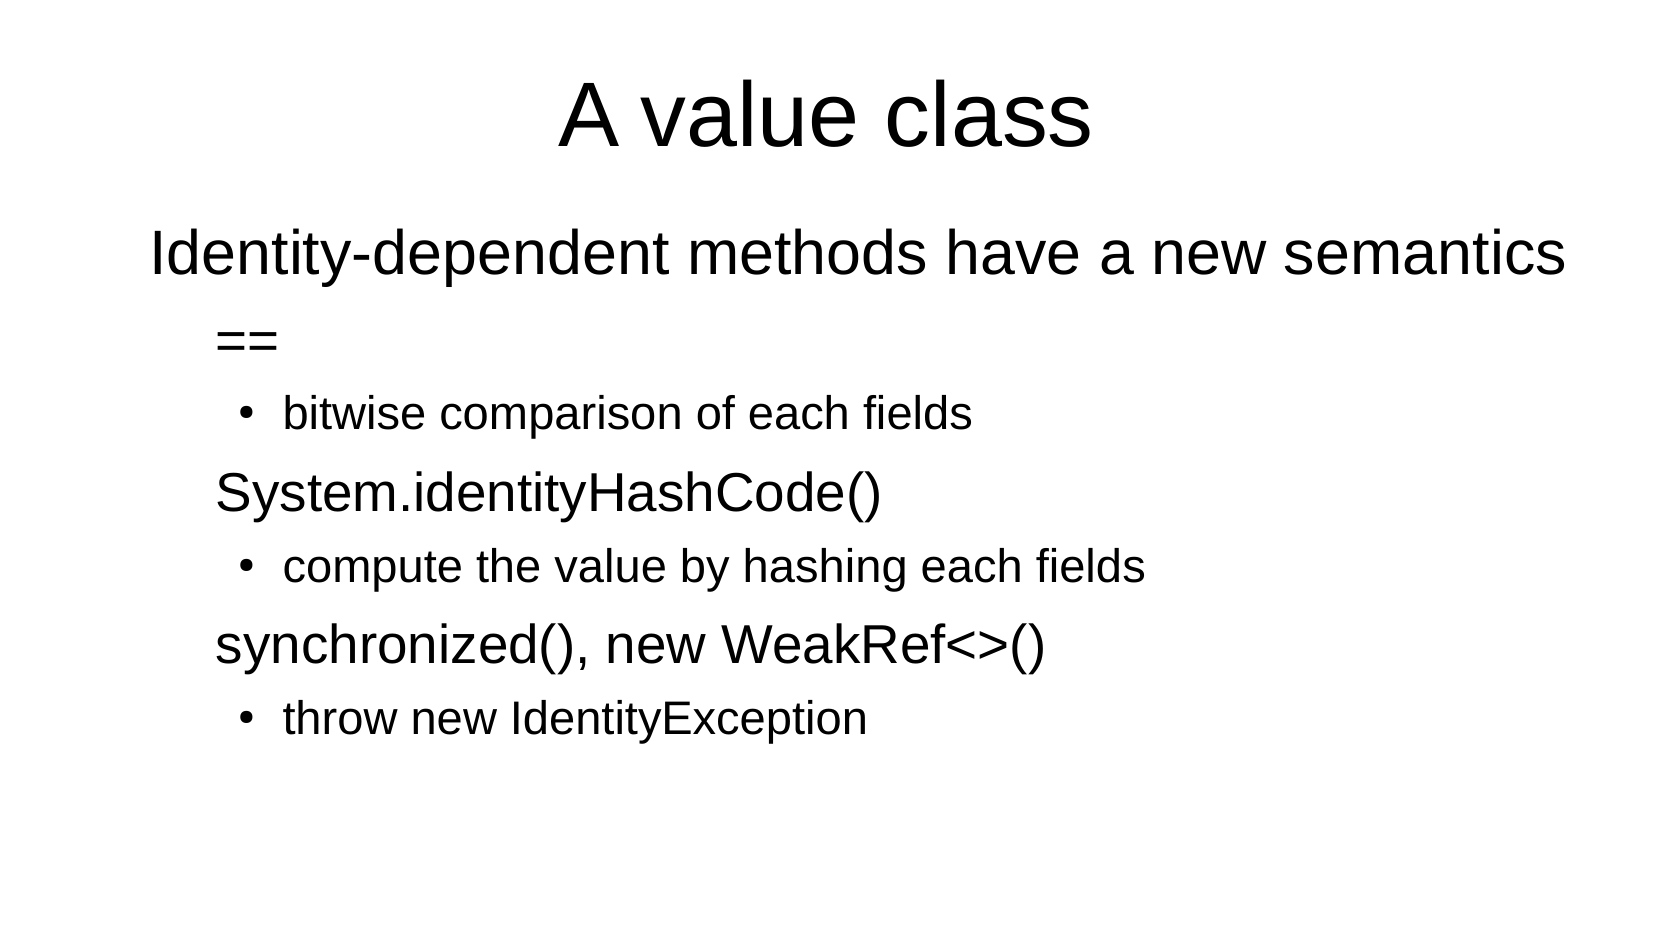

# A value class
Identity-dependent methods have a new semantics
==
bitwise comparison of each fields
System.identityHashCode()
compute the value by hashing each fields
synchronized(), new WeakRef<>()
throw new IdentityException